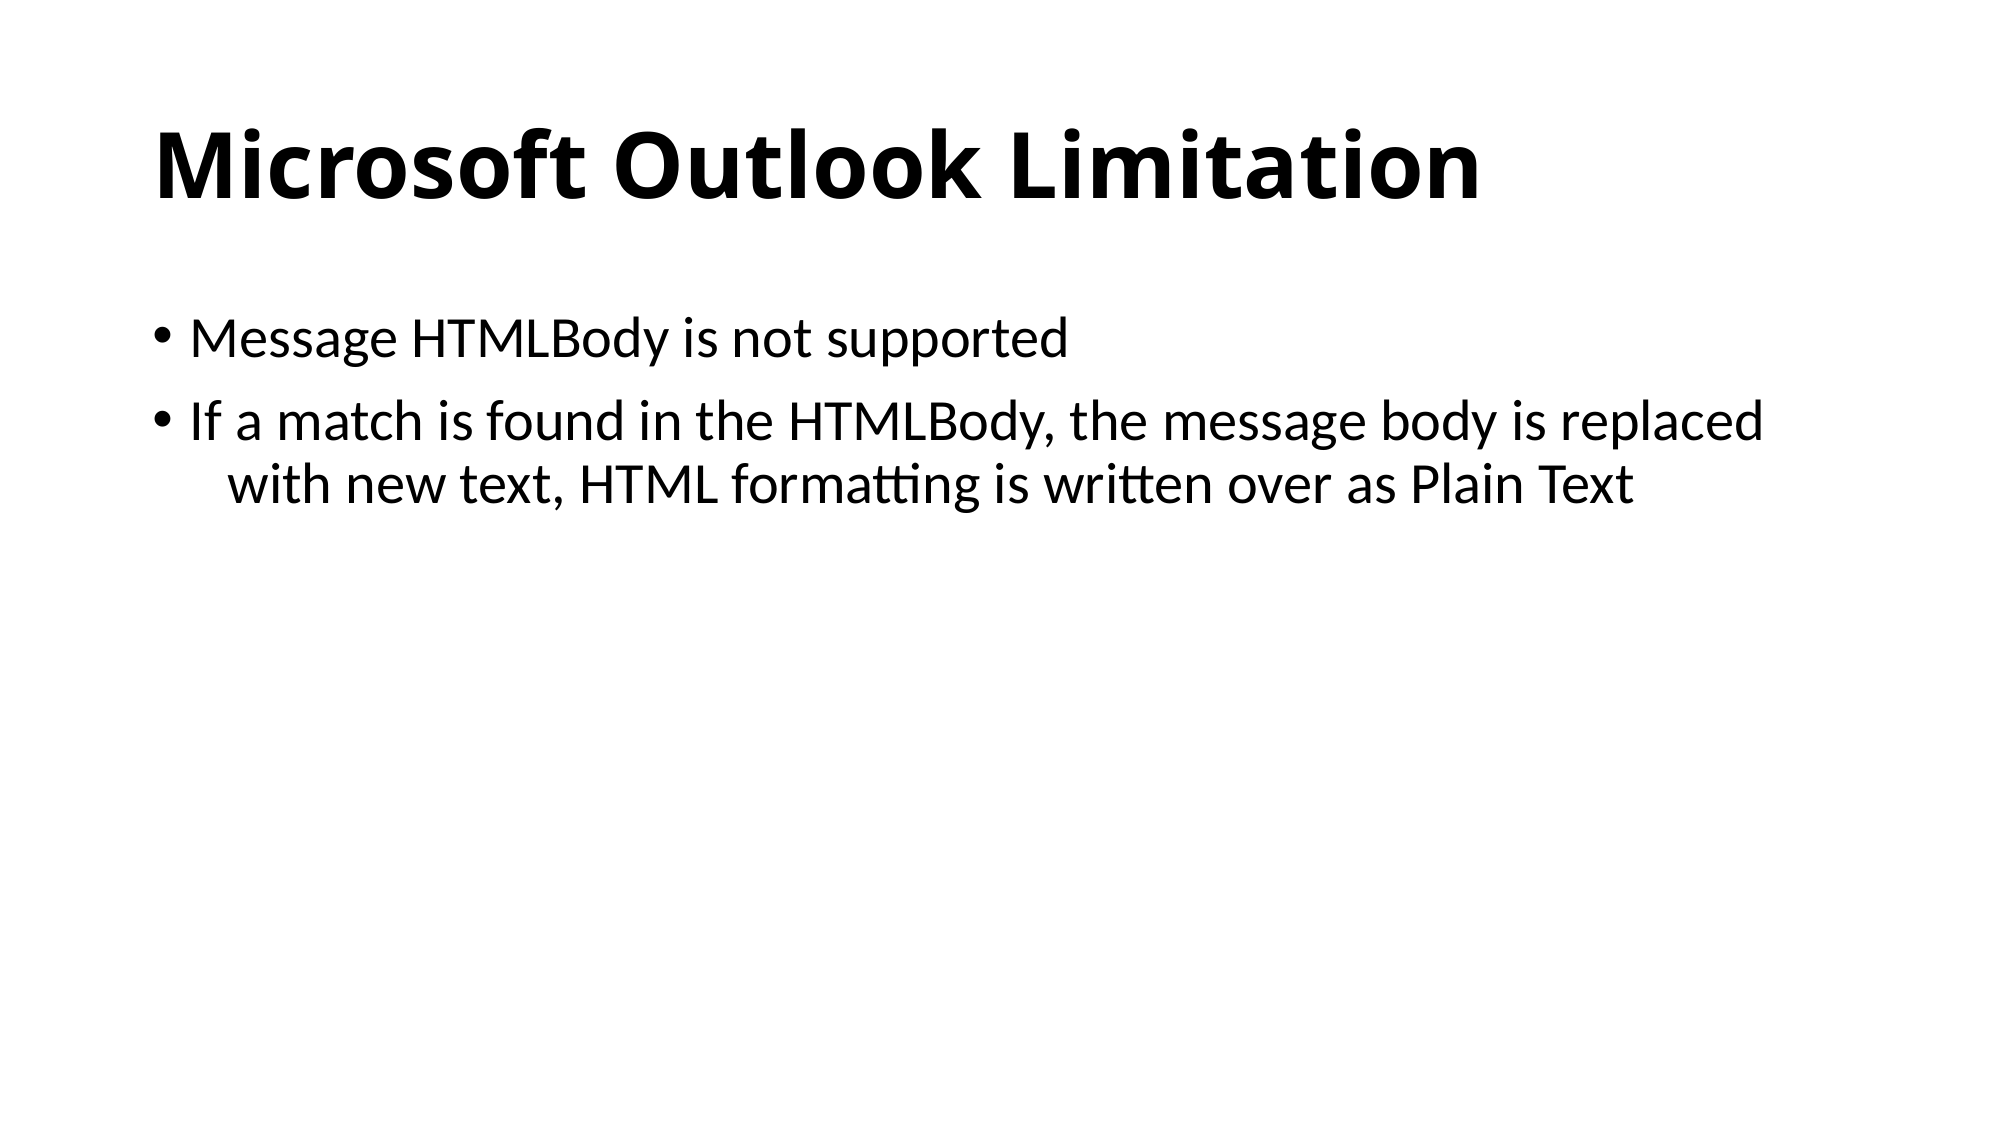

# Microsoft Outlook Limitation
Message HTMLBody is not supported
If a match is found in the HTMLBody, the message body is replaced with new text, HTML formatting is written over as Plain Text